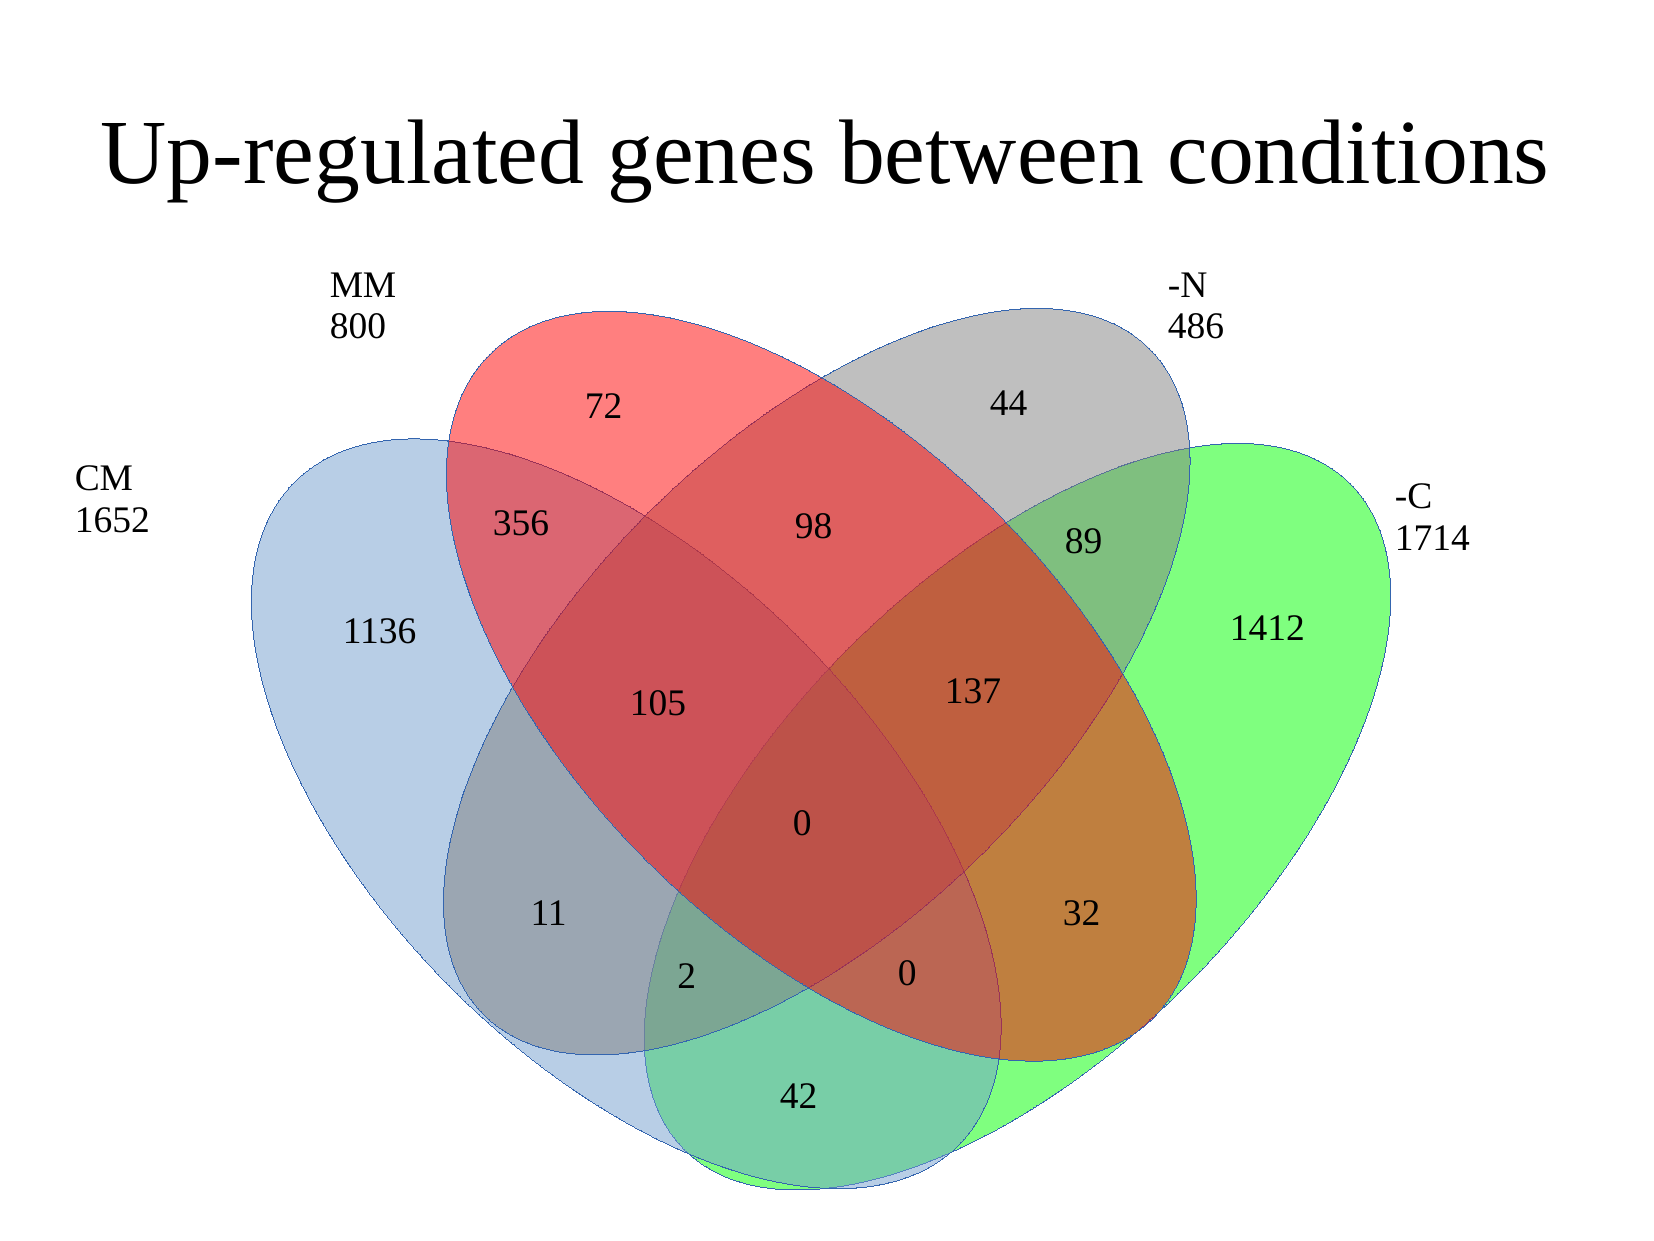

# Up-regulated genes between conditions
-N
486
MM
800
44
72
CM
1652
-C
1714
356
98
89
1412
1136
137
105
0
11
32
0
2
42